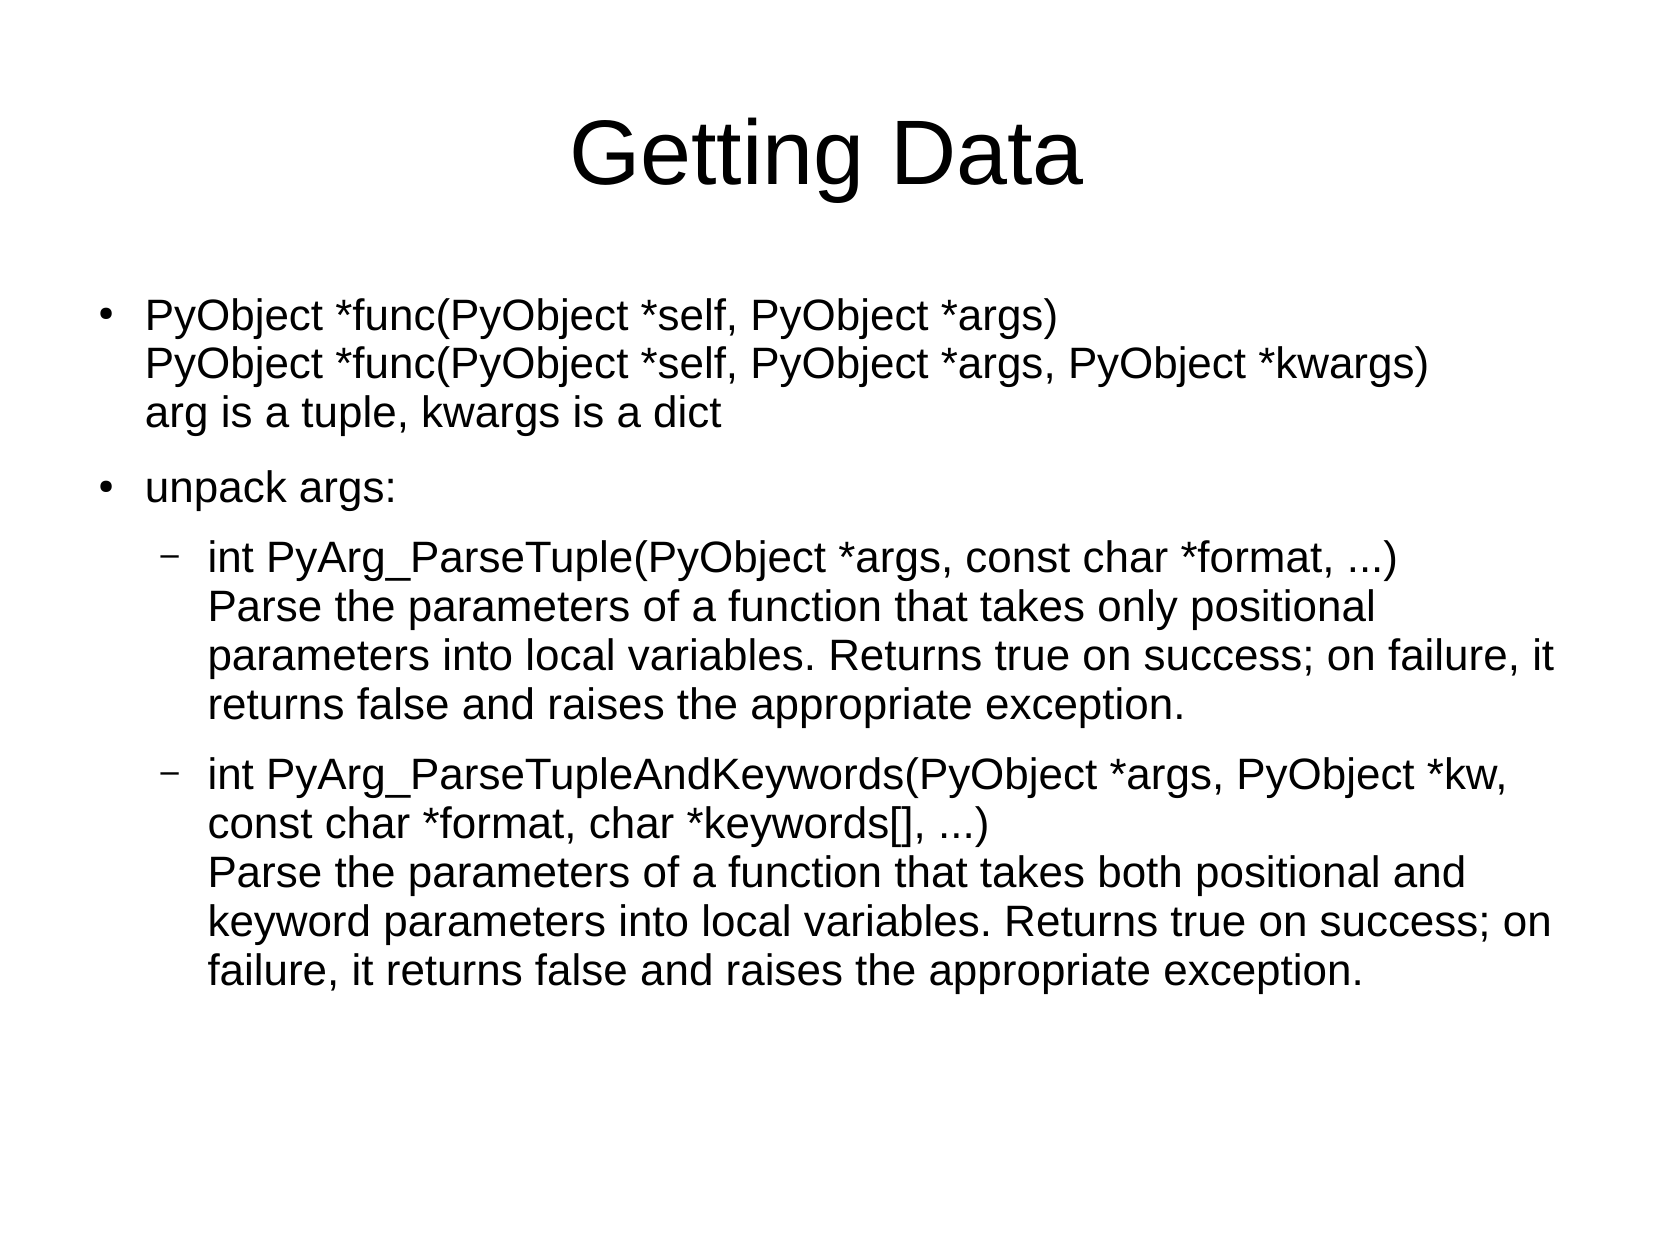

# Getting Data
PyObject *func(PyObject *self, PyObject *args)
PyObject *func(PyObject *self, PyObject *args, PyObject *kwargs)
arg is a tuple, kwargs is a dict
unpack args:
int PyArg_ParseTuple(PyObject *args, const char *format, ...)
Parse the parameters of a function that takes only positional parameters into local variables. Returns true on success; on failure, it returns false and raises the appropriate exception.
int PyArg_ParseTupleAndKeywords(PyObject *args, PyObject *kw, const char *format, char *keywords[], ...)
Parse the parameters of a function that takes both positional and keyword parameters into local variables. Returns true on success; on failure, it returns false and raises the appropriate exception.